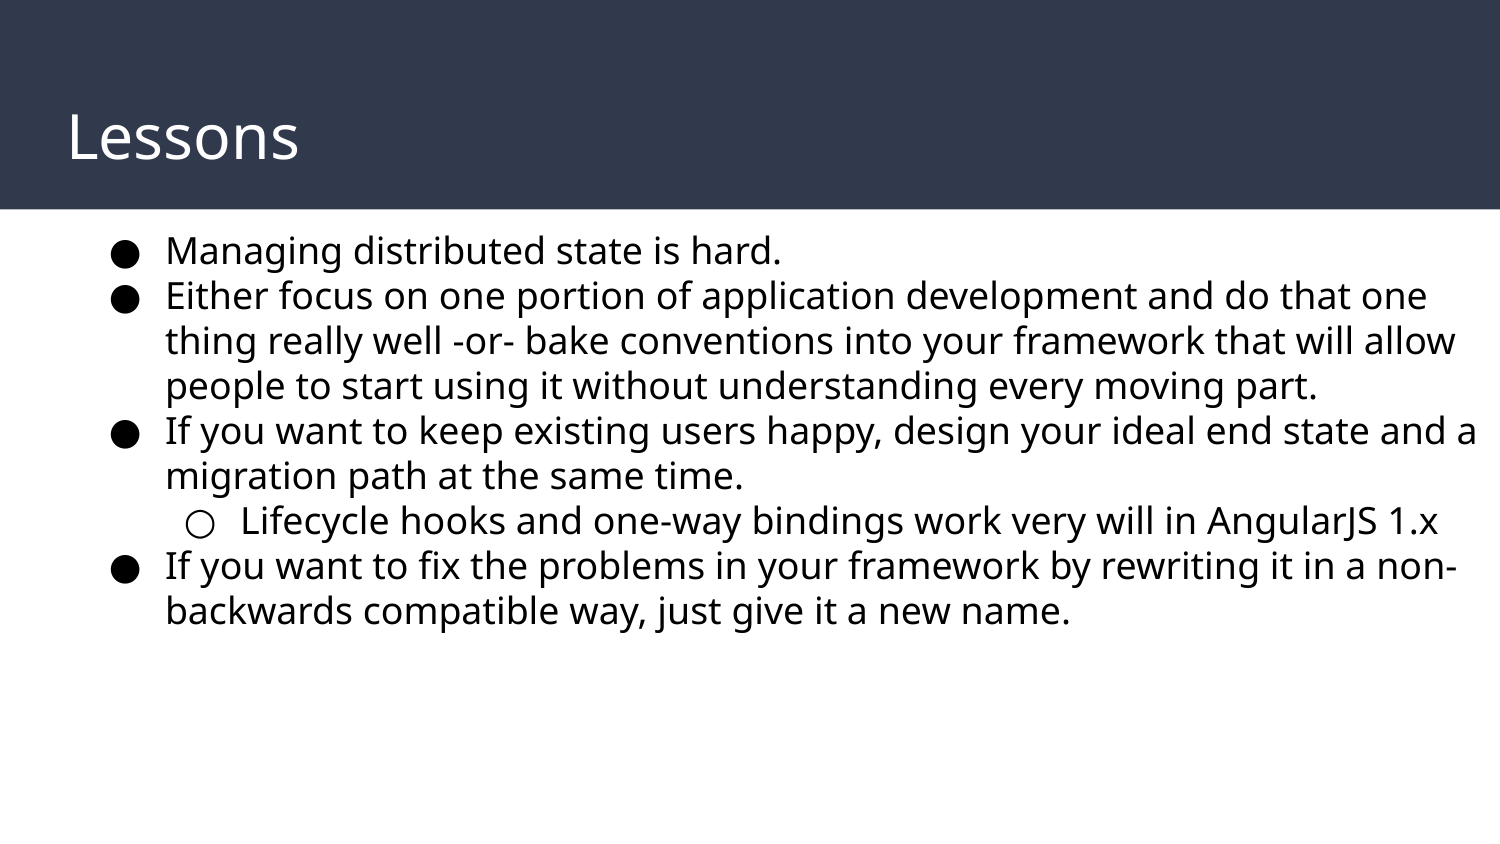

# Lessons
Managing distributed state is hard.
Either focus on one portion of application development and do that one thing really well -or- bake conventions into your framework that will allow people to start using it without understanding every moving part.
If you want to keep existing users happy, design your ideal end state and a migration path at the same time.
Lifecycle hooks and one-way bindings work very will in AngularJS 1.x
If you want to fix the problems in your framework by rewriting it in a non-backwards compatible way, just give it a new name.